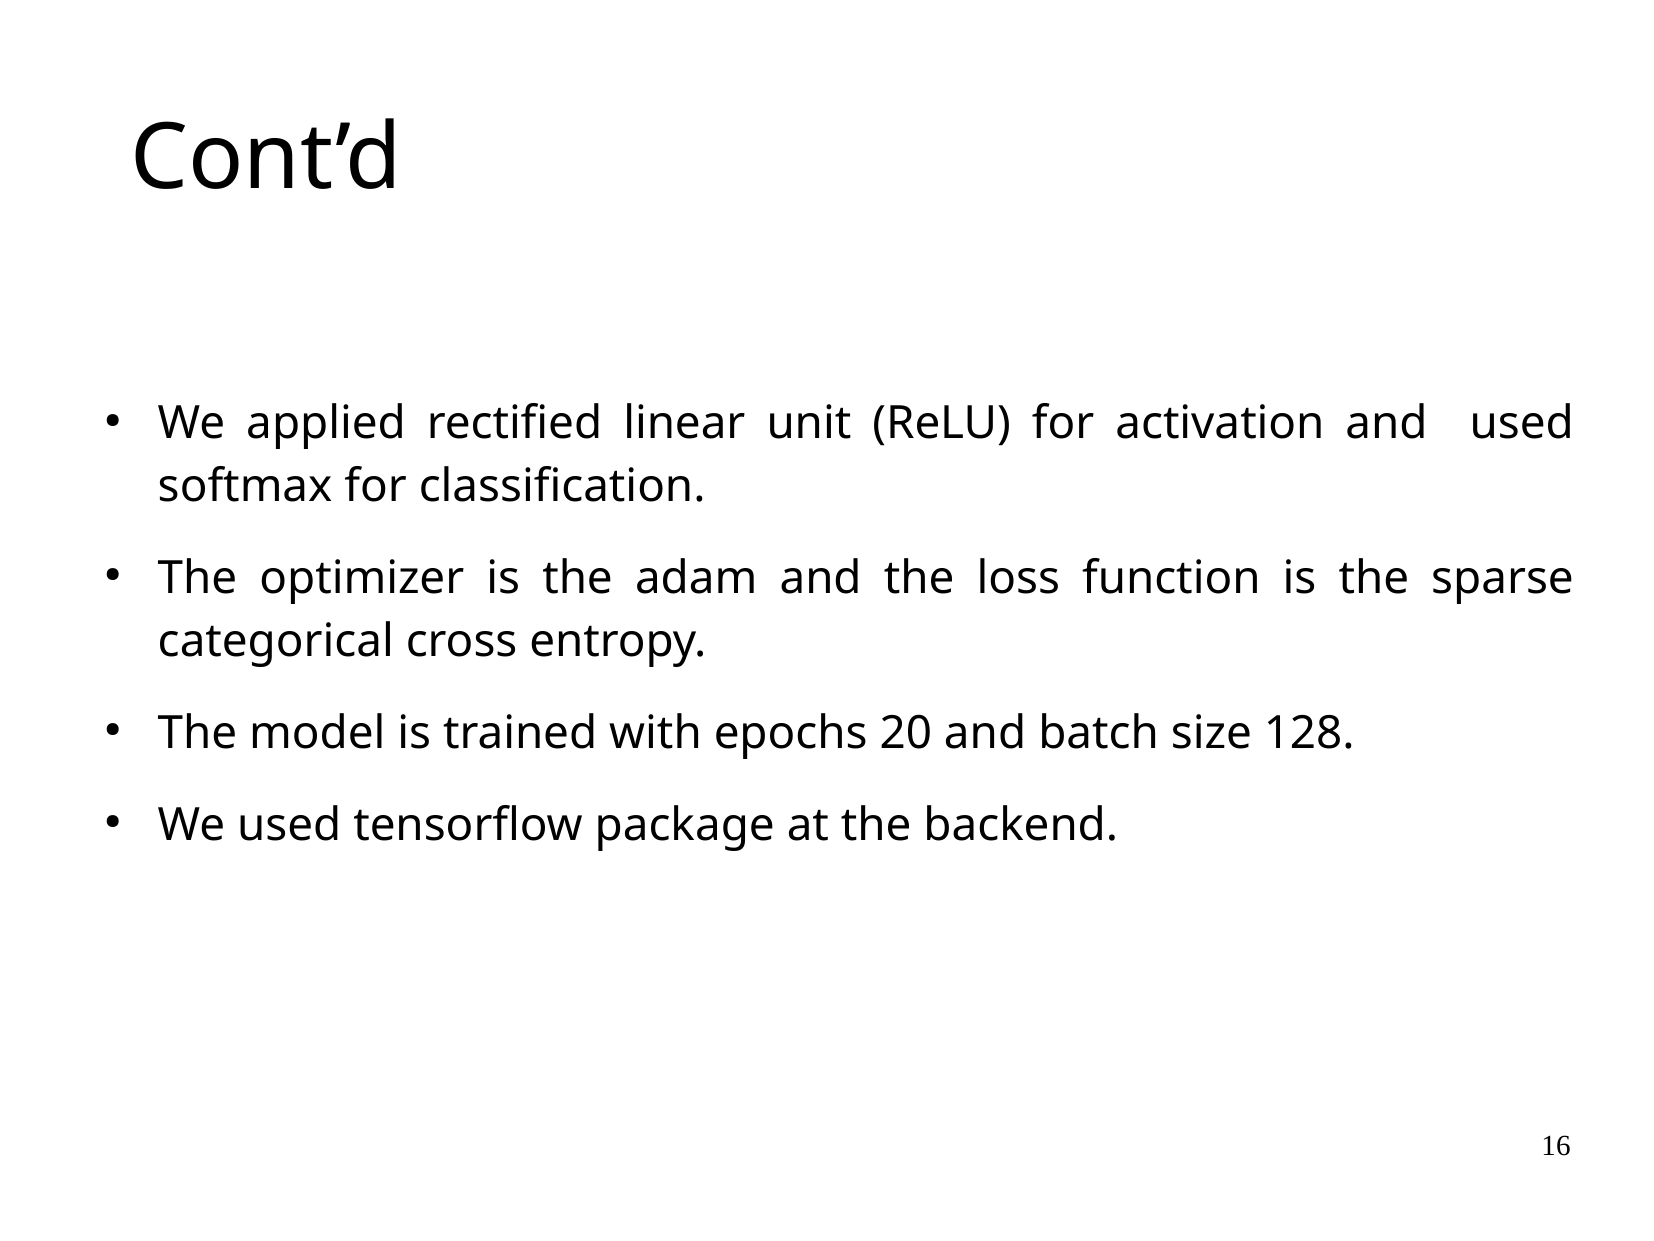

# Cont’d
We applied rectified linear unit (ReLU) for activation and used softmax for classification.
The optimizer is the adam and the loss function is the sparse categorical cross entropy.
The model is trained with epochs 20 and batch size 128.
We used tensorflow package at the backend.
16